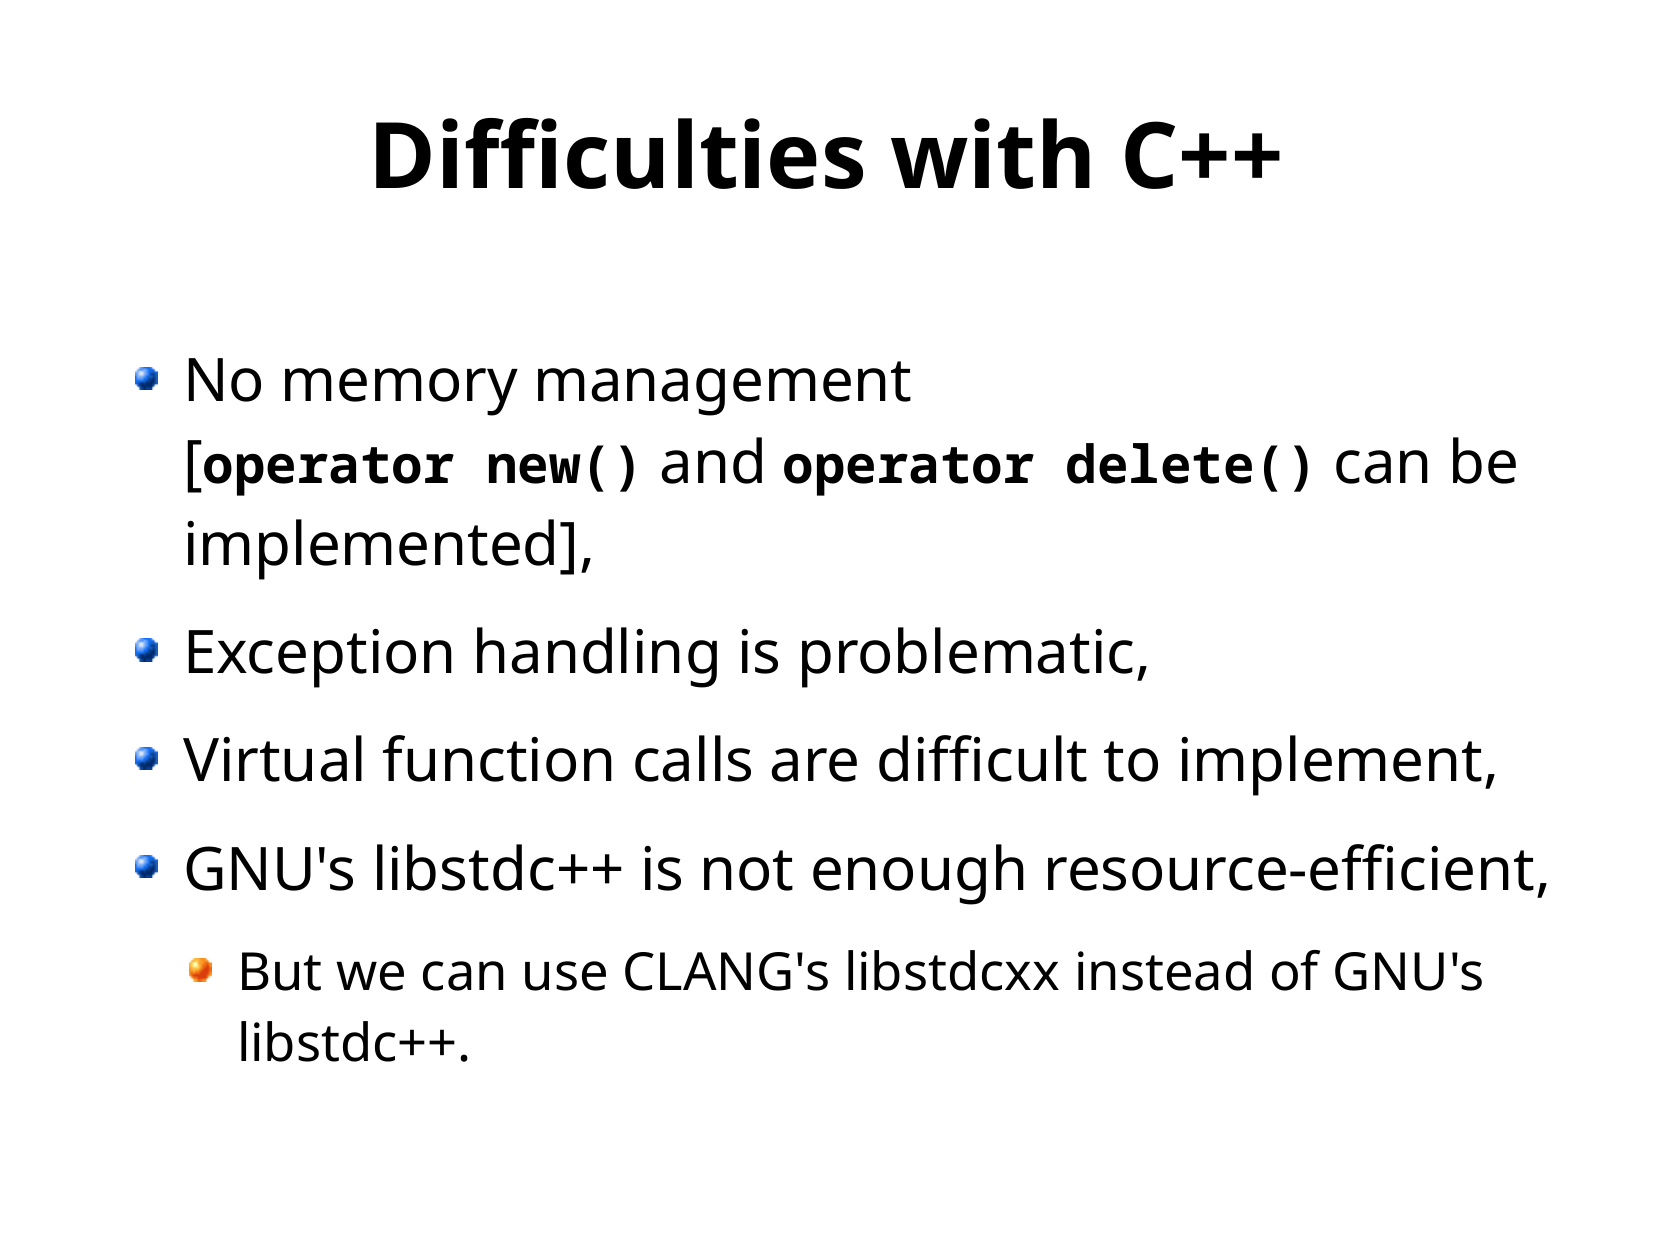

# Difficulties with C++
No memory management
[operator new() and operator delete() can be implemented],
Exception handling is problematic,
Virtual function calls are difficult to implement,
GNU's libstdc++ is not enough resource-efficient,
But we can use CLANG's libstdcxx instead of GNU's libstdc++.